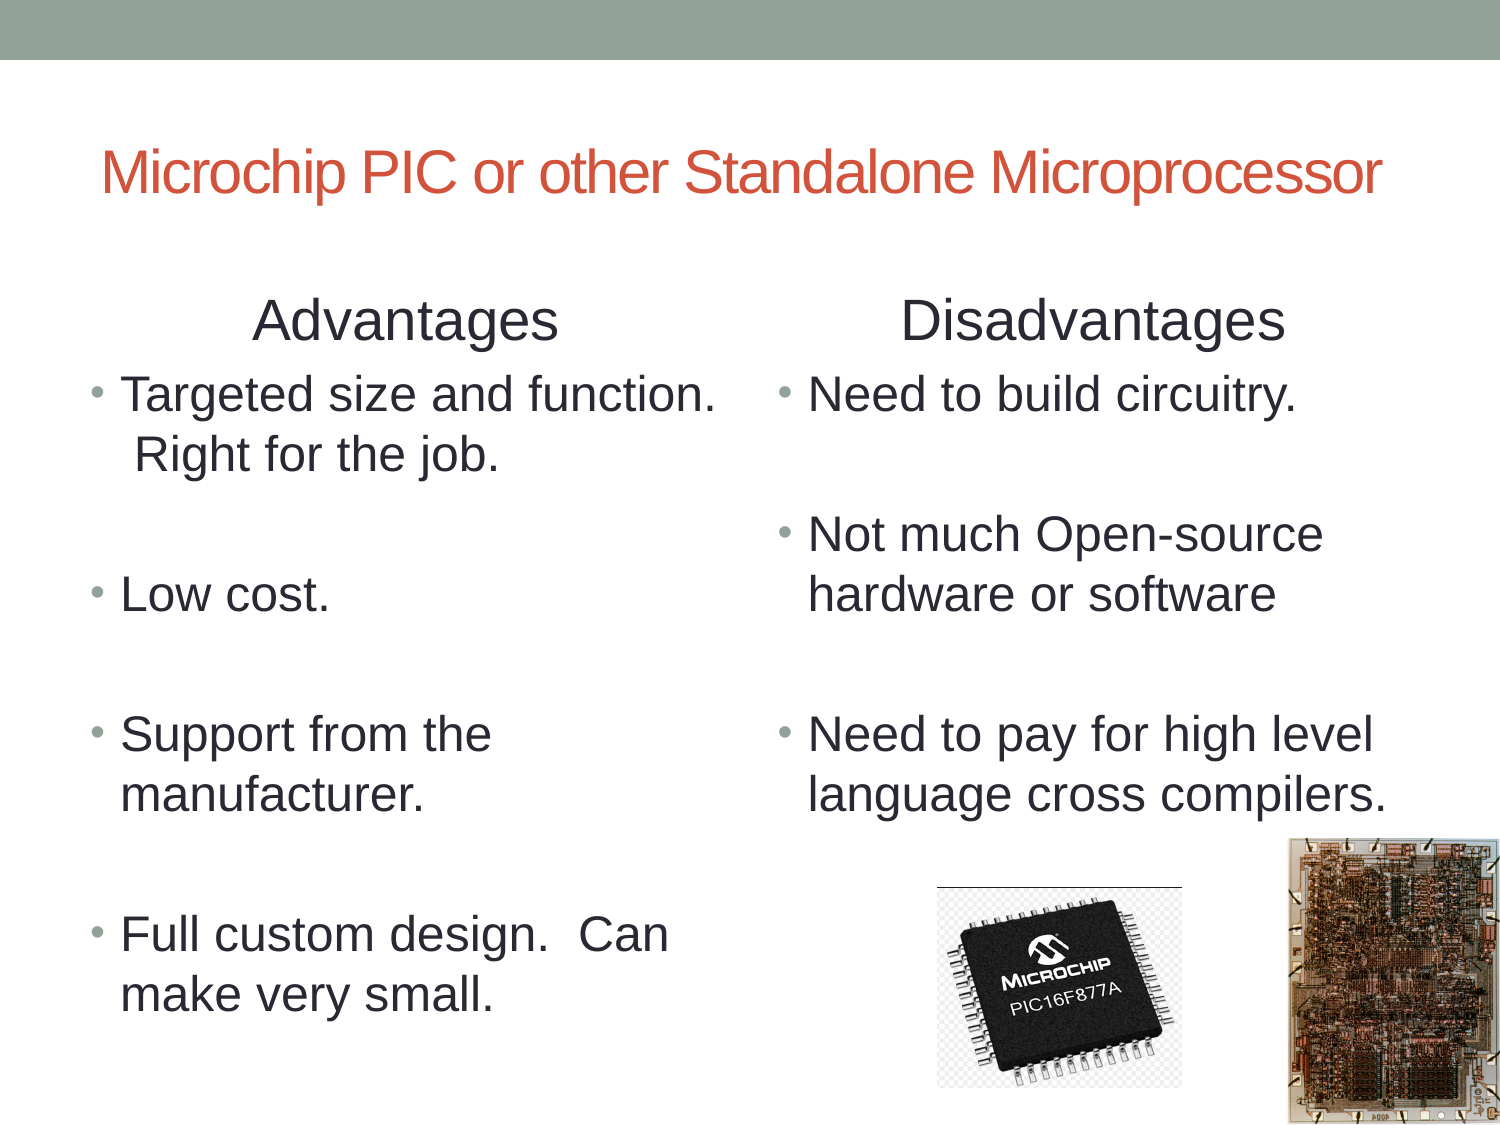

# Microchip PIC or other Standalone Microprocessor
Advantages
Targeted size and function. Right for the job.
Low cost.
Support from the manufacturer.
Full custom design. Can make very small.
Disadvantages
Need to build circuitry.
Not much Open-source hardware or software
Need to pay for high level language cross compilers.